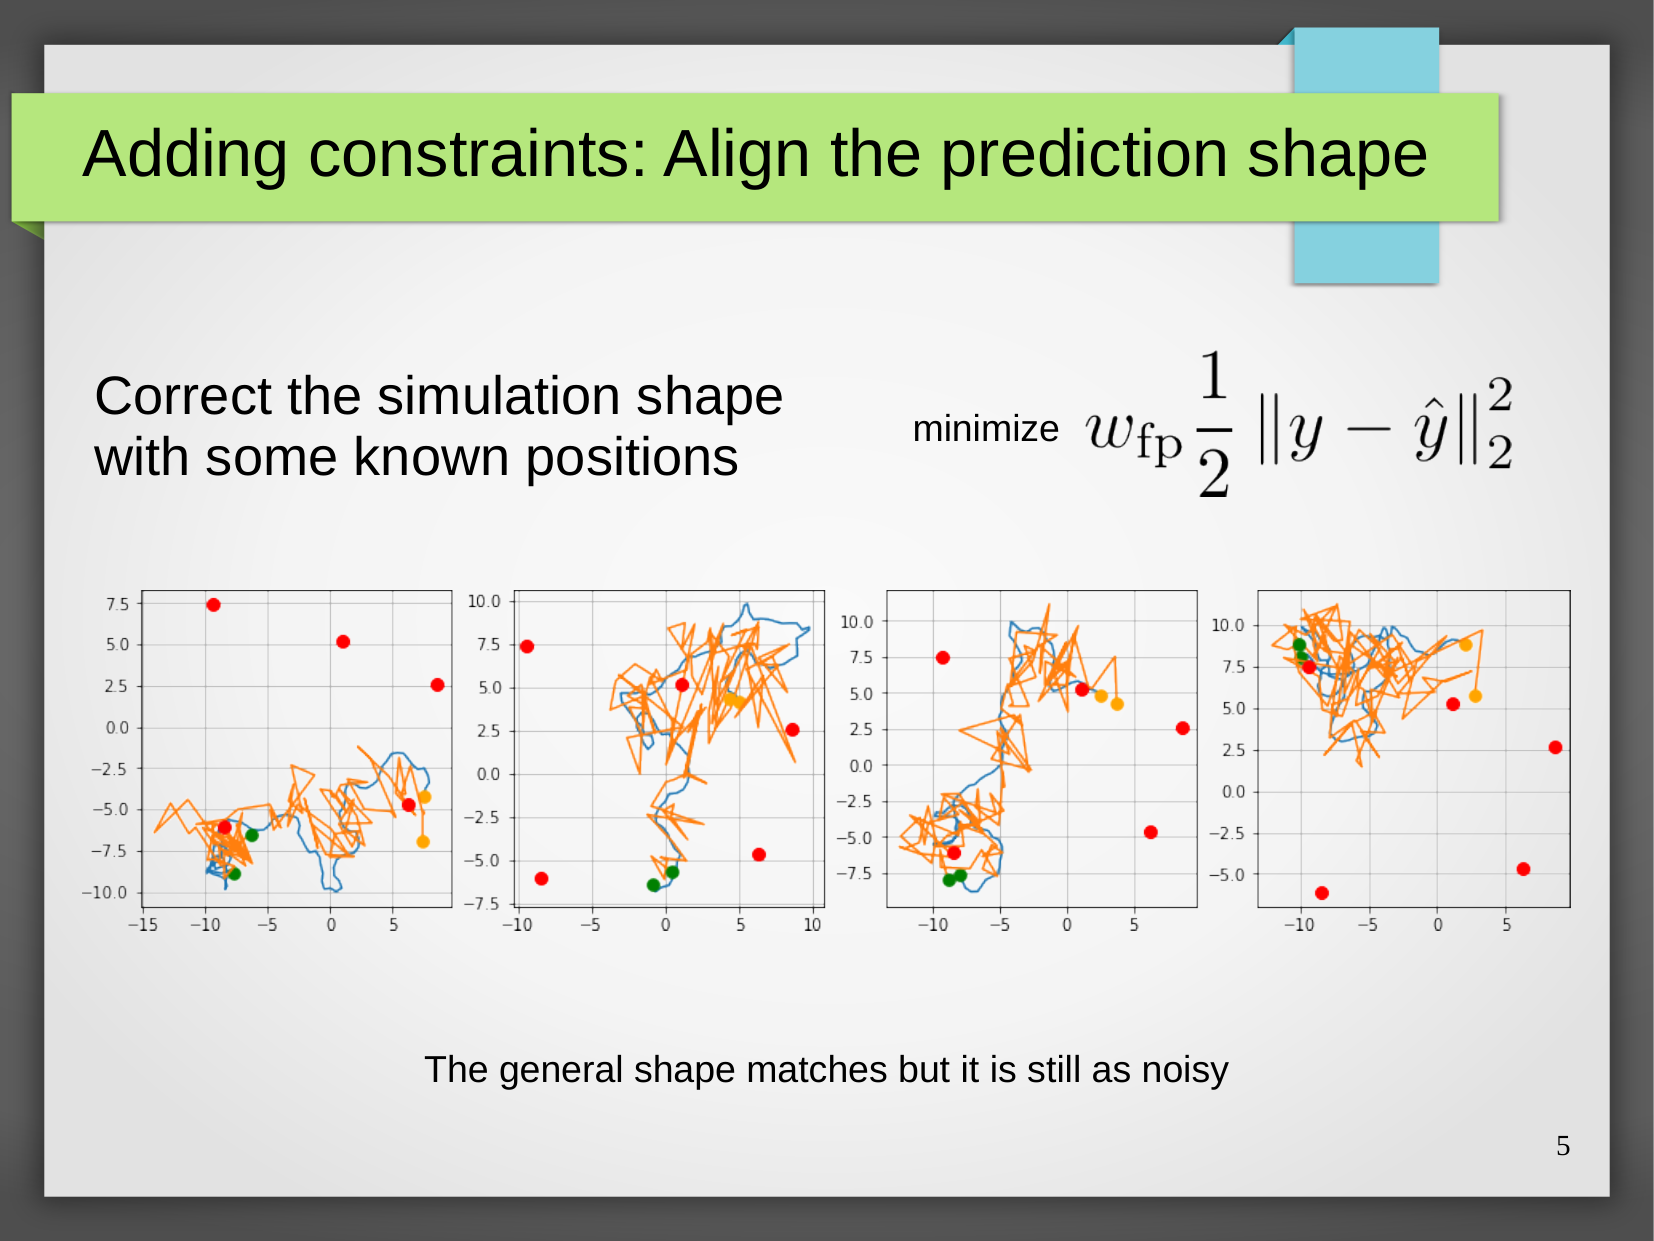

# Adding constraints: Align the prediction shape
Correct the simulation shape with some known positions
minimize
The general shape matches but it is still as noisy
5